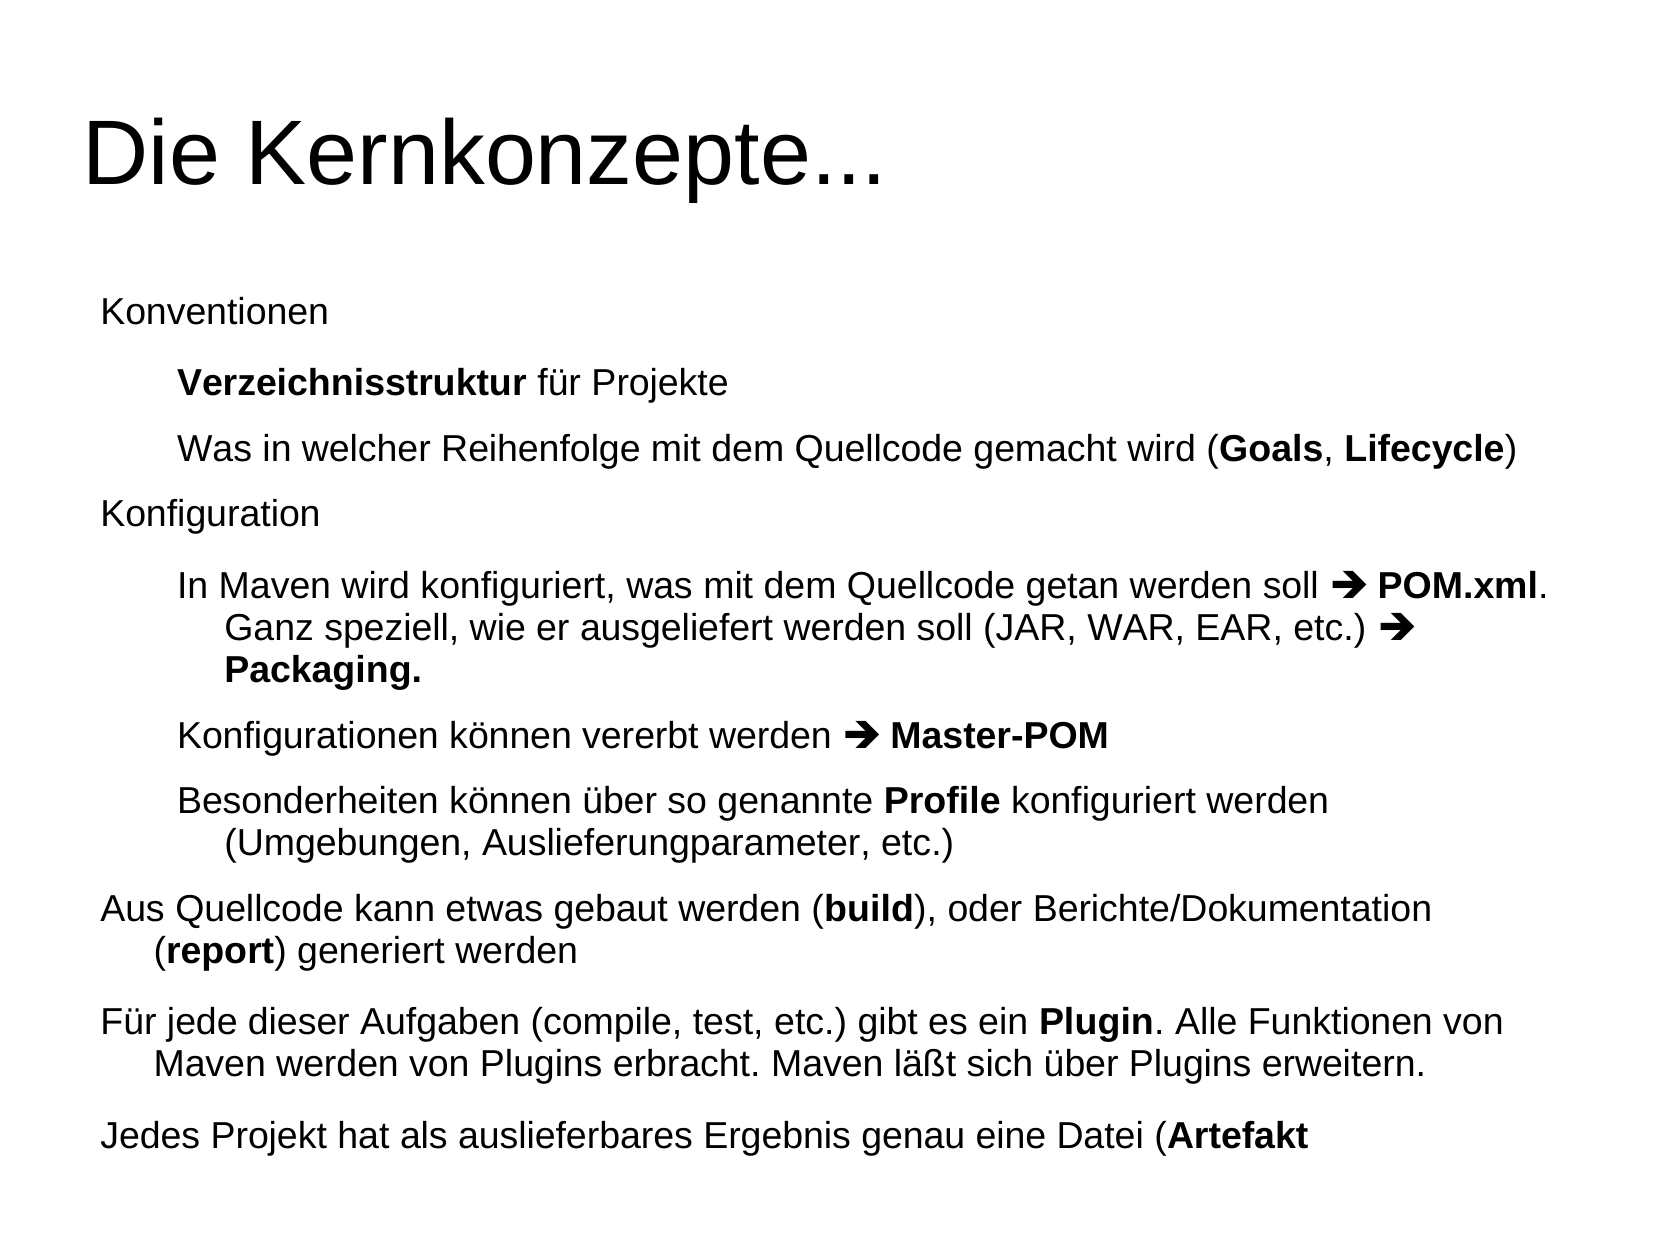

# Die Kernkonzepte...
Konventionen
Verzeichnisstruktur für Projekte
Was in welcher Reihenfolge mit dem Quellcode gemacht wird (Goals, Lifecycle)
Konfiguration
In Maven wird konfiguriert, was mit dem Quellcode getan werden soll  POM.xml. Ganz speziell, wie er ausgeliefert werden soll (JAR, WAR, EAR, etc.)  Packaging.
Konfigurationen können vererbt werden  Master-POM
Besonderheiten können über so genannte Profile konfiguriert werden (Umgebungen, Auslieferungparameter, etc.)
Aus Quellcode kann etwas gebaut werden (build), oder Berichte/Dokumentation (report) generiert werden
Für jede dieser Aufgaben (compile, test, etc.) gibt es ein Plugin. Alle Funktionen von Maven werden von Plugins erbracht. Maven läßt sich über Plugins erweitern.
Jedes Projekt hat als auslieferbares Ergebnis genau eine Datei (Artefakt